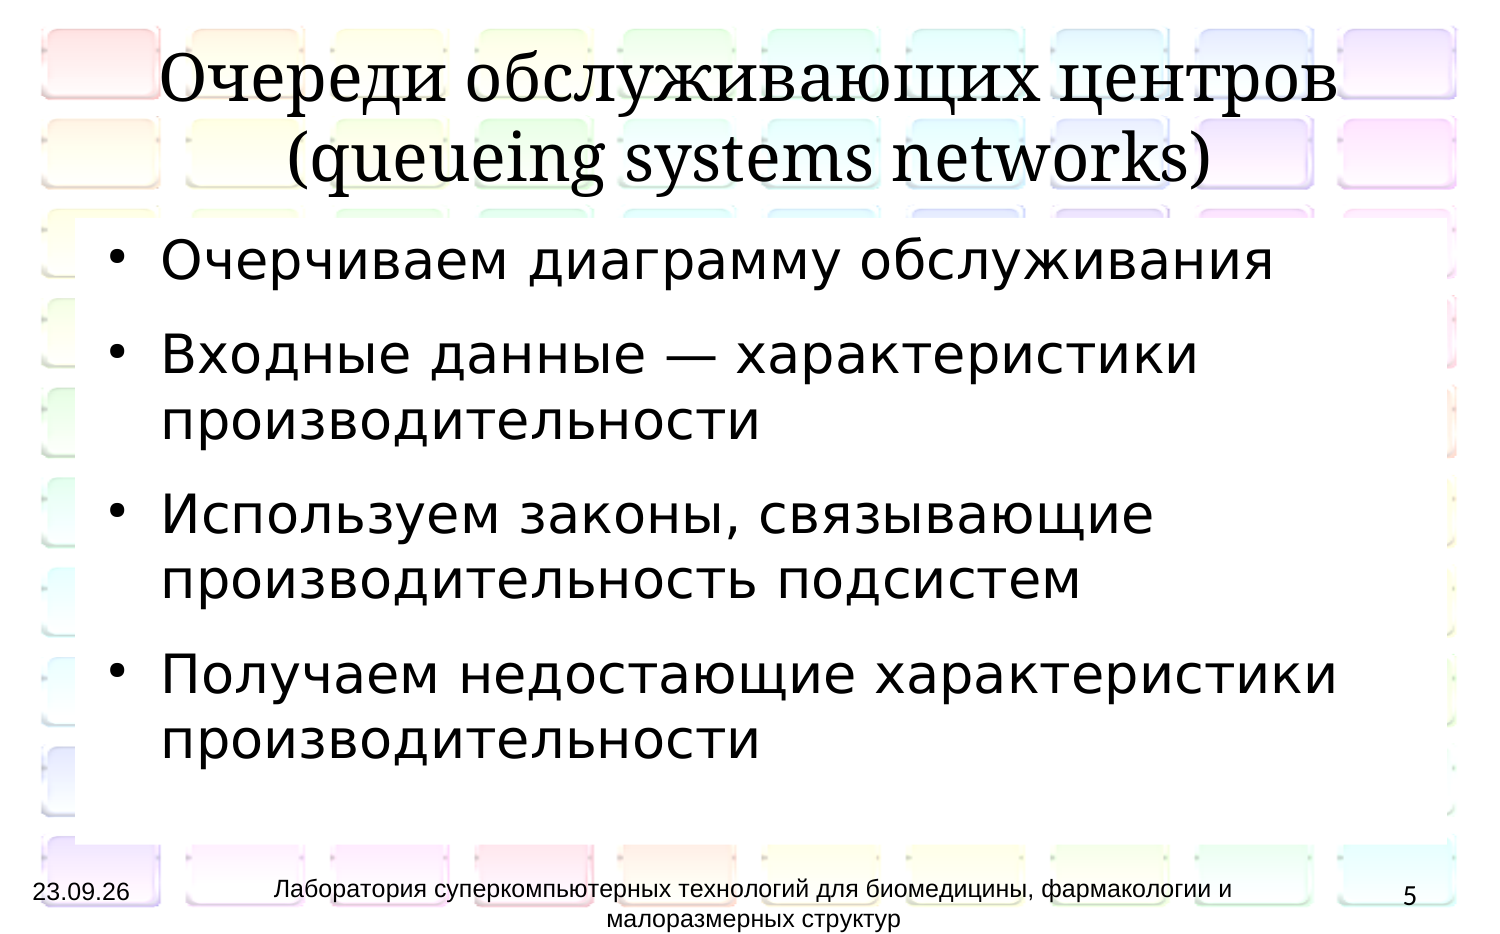

# Очереди обслуживающих центров (queueing systems networks)
Очерчиваем диаграмму обслуживания
Входные данные — характеристики производительности
Используем законы, связывающие производительность подсистем
Получаем недостающие характеристики производительности
Лаборатория суперкомпьютерных технологий для биомедицины, фармакологии и малоразмерных структур